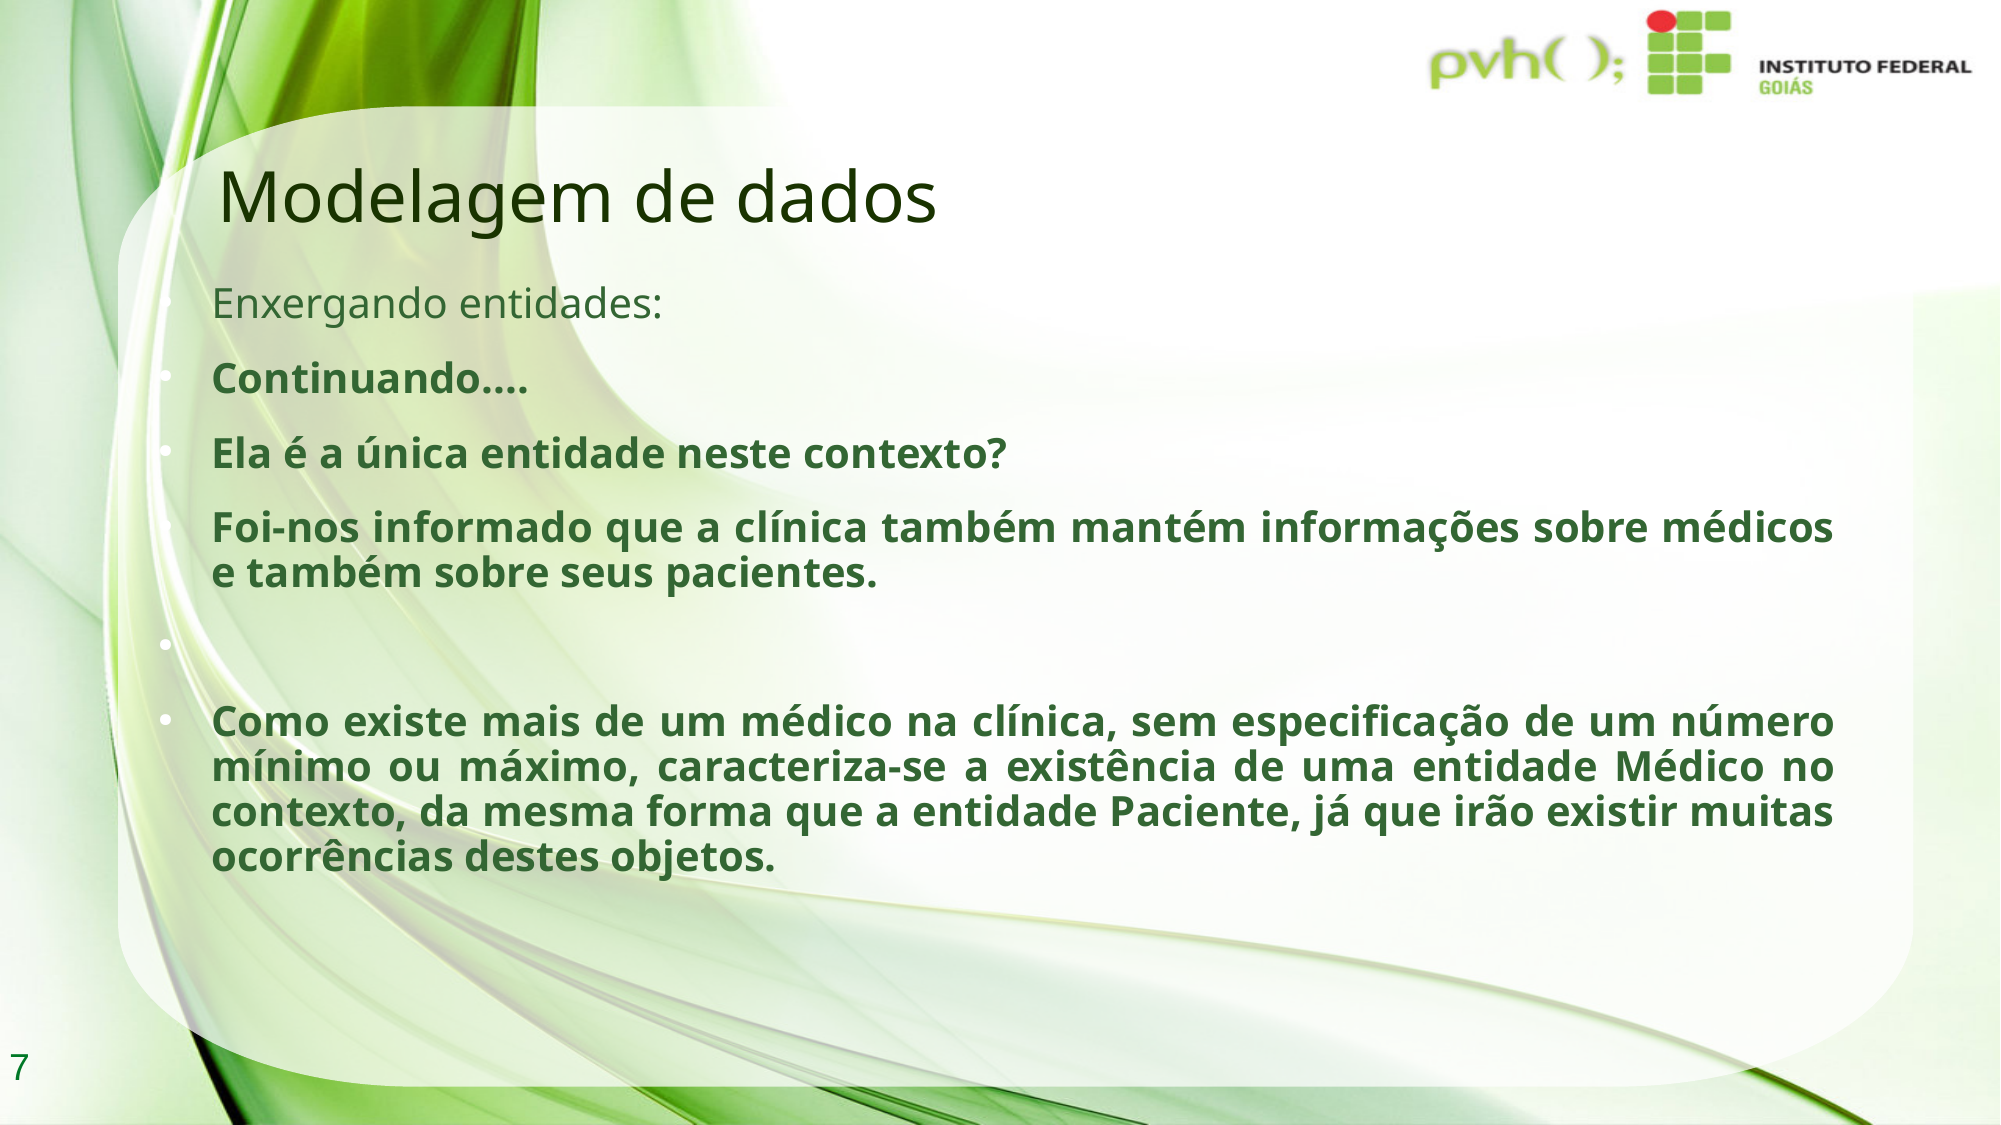

# Modelagem de dados
Enxergando entidades:
Continuando....
Ela é a única entidade neste contexto?
Foi-nos informado que a clínica também mantém informações sobre médicos e também sobre seus pacientes.
Como existe mais de um médico na clínica, sem especificação de um número mínimo ou máximo, caracteriza-se a existência de uma entidade Médico no contexto, da mesma forma que a entidade Paciente, já que irão existir muitas ocorrências destes objetos.
7